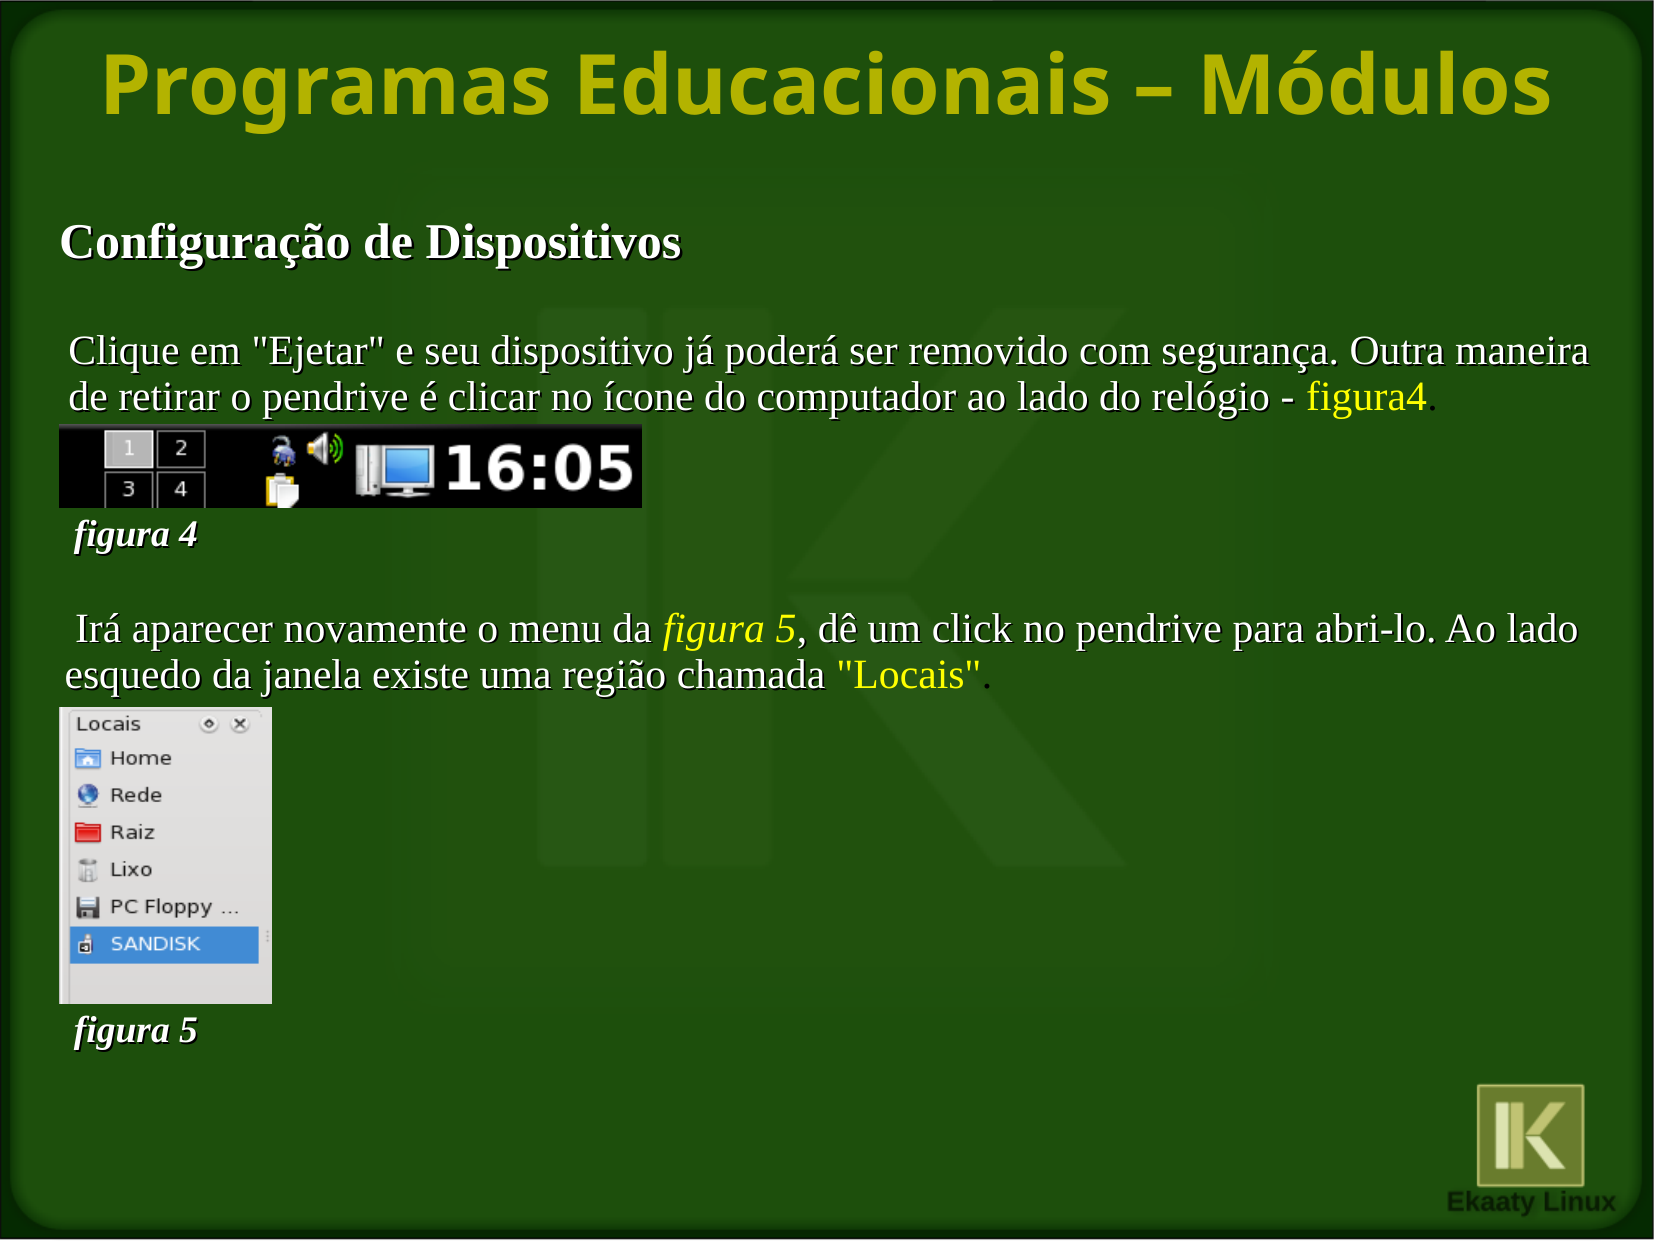

Programas Educacionais – Módulos
# Configuração de Dispositivos
Clique em "Ejetar" e seu dispositivo já poderá ser removido com segurança. Outra maneira de retirar o pendrive é clicar no ícone do computador ao lado do relógio - figura4.
figura 4
 Irá aparecer novamente o menu da figura 5, dê um click no pendrive para abri-lo. Ao lado esquedo da janela existe uma região chamada "Locais".
figura 5